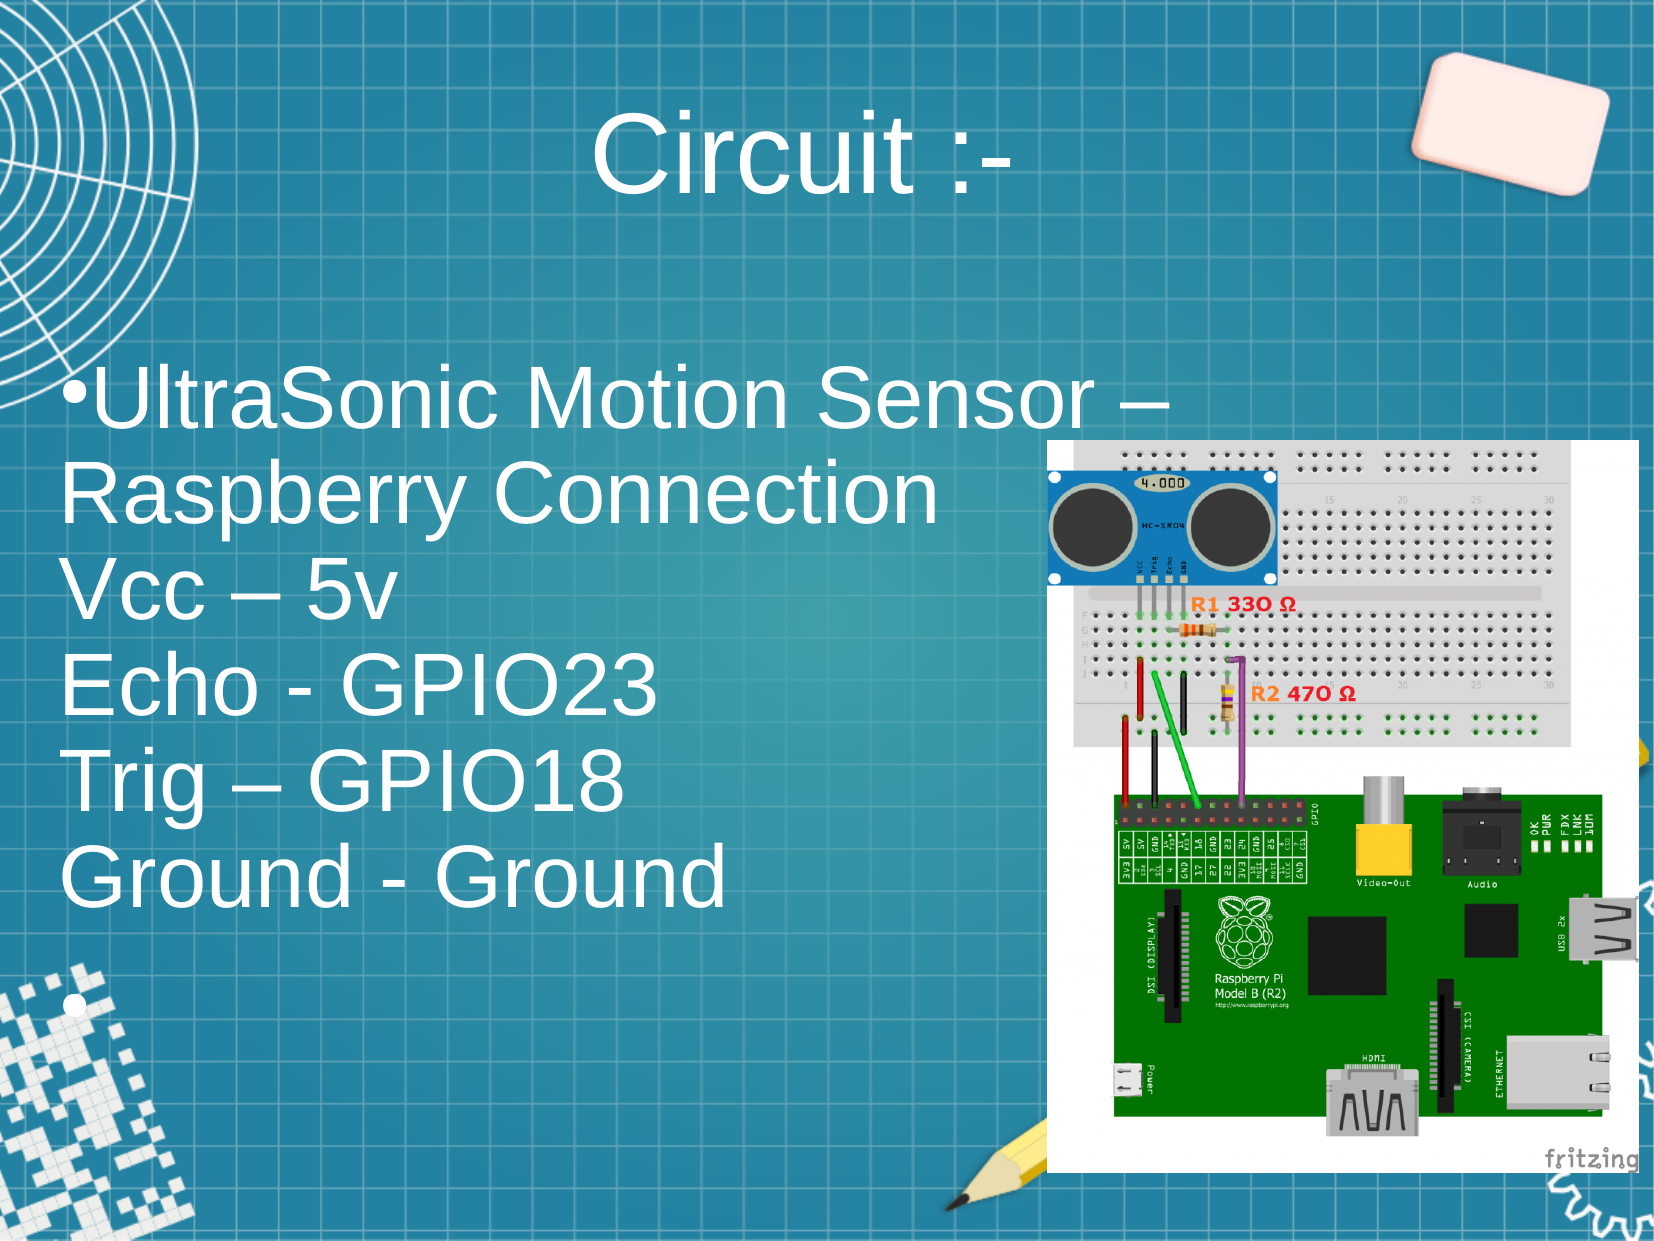

# Circuit :-
UltraSonic Motion Sensor – Raspberry Connection
Vcc – 5v
Echo - GPIO23
Trig – GPIO18
Ground - Ground